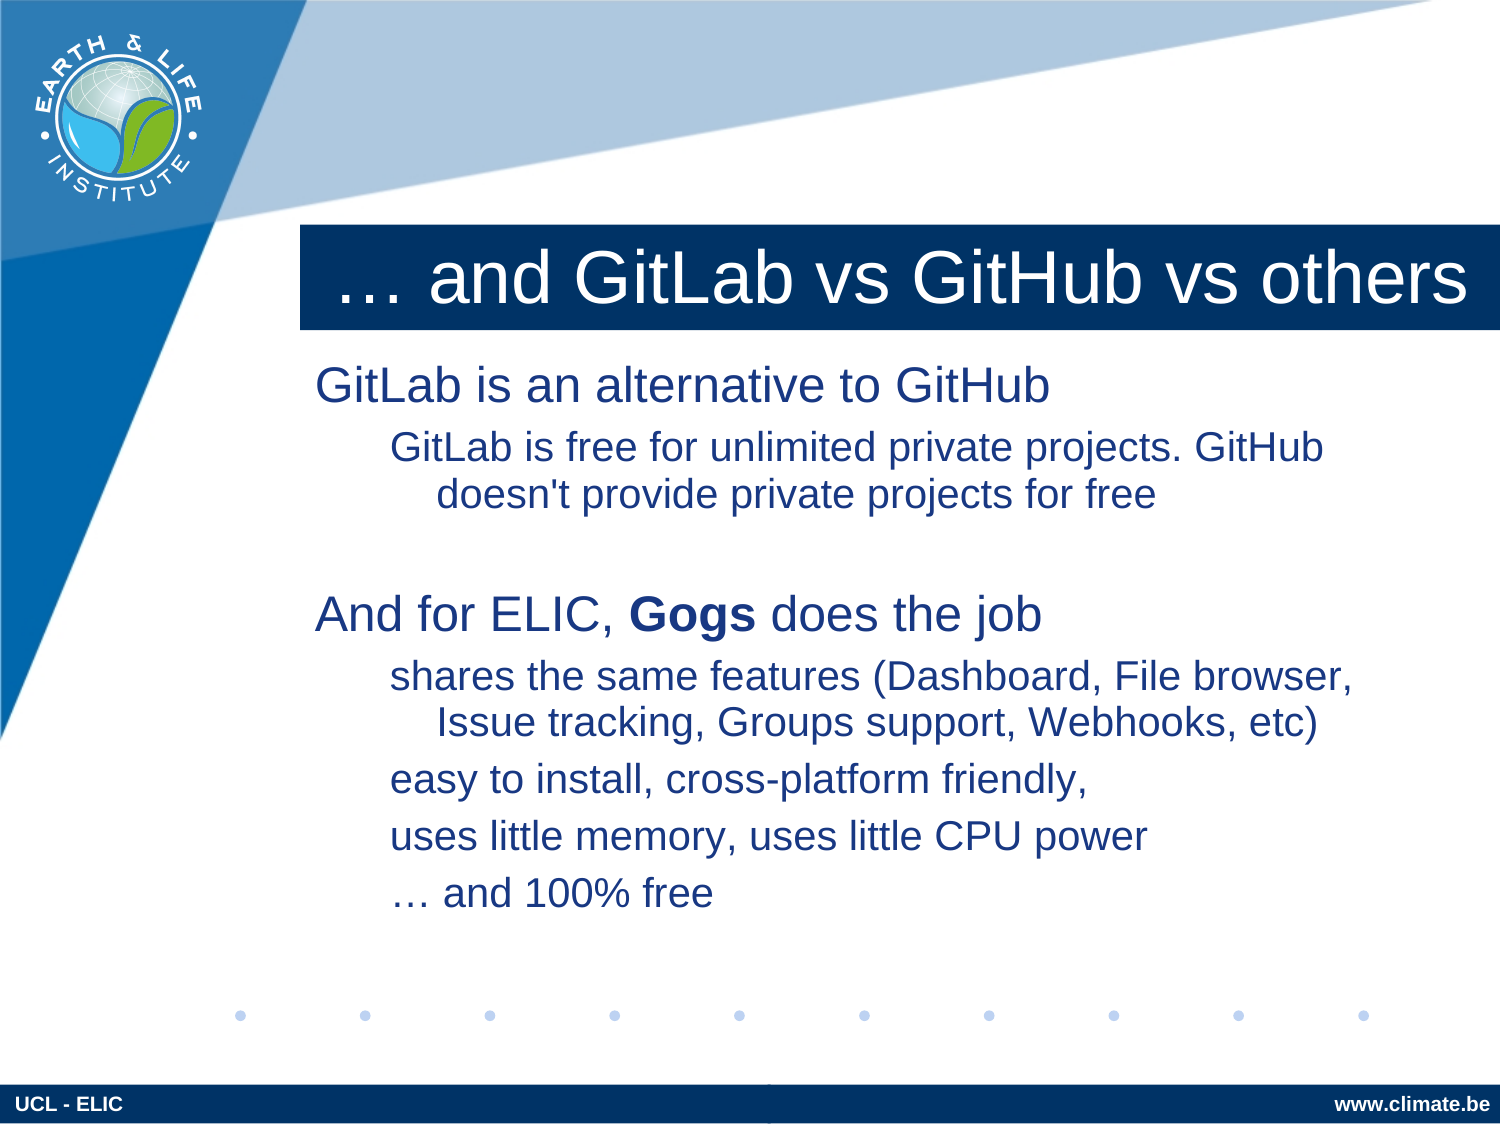

# … and GitLab vs GitHub vs others
GitLab is an alternative to GitHub
GitLab is free for unlimited private projects. GitHub doesn't provide private projects for free
And for ELIC, Gogs does the job
shares the same features (Dashboard, File browser, Issue tracking, Groups support, Webhooks, etc)
easy to install, cross-platform friendly,
uses little memory, uses little CPU power
… and 100% free